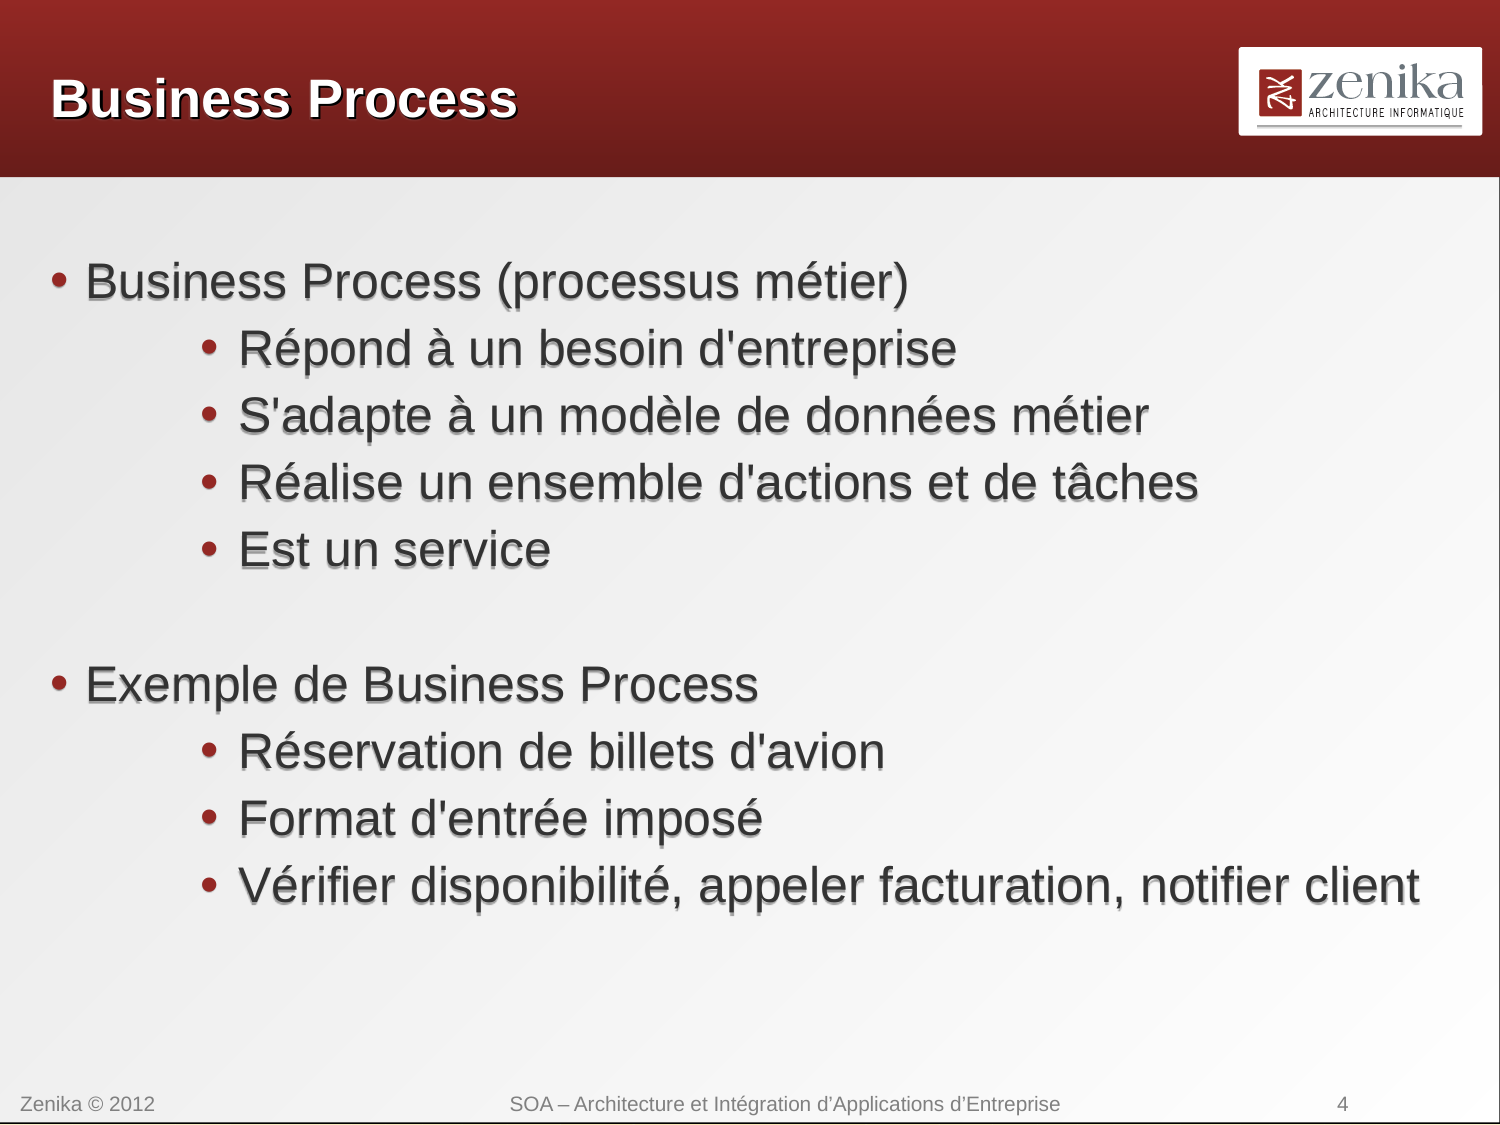

# Business Process
Business Process (processus métier)
Répond à un besoin d'entreprise
S'adapte à un modèle de données métier
Réalise un ensemble d'actions et de tâches
Est un service
Exemple de Business Process
Réservation de billets d'avion
Format d'entrée imposé
Vérifier disponibilité, appeler facturation, notifier client